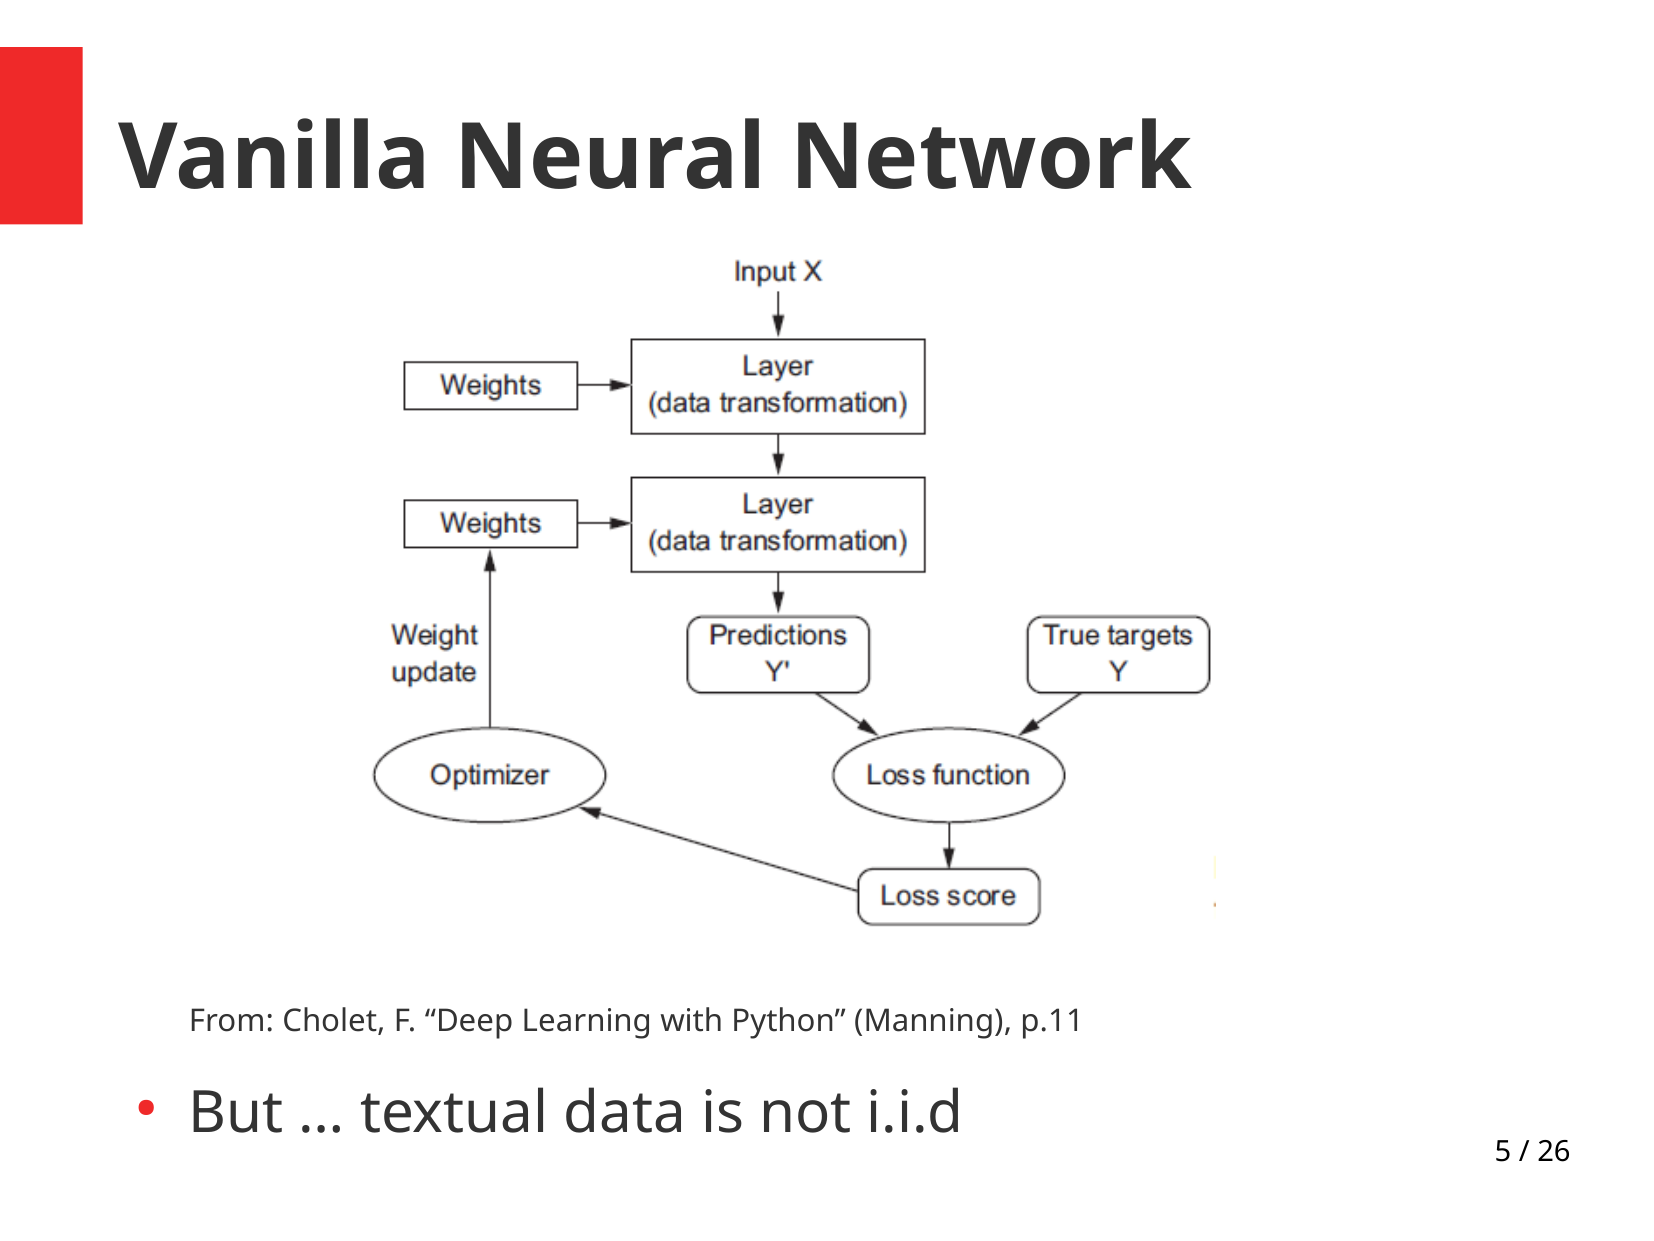

# Vanilla Neural Network
From: Cholet, F. “Deep Learning with Python” (Manning), p.11
But … textual data is not i.i.d
5